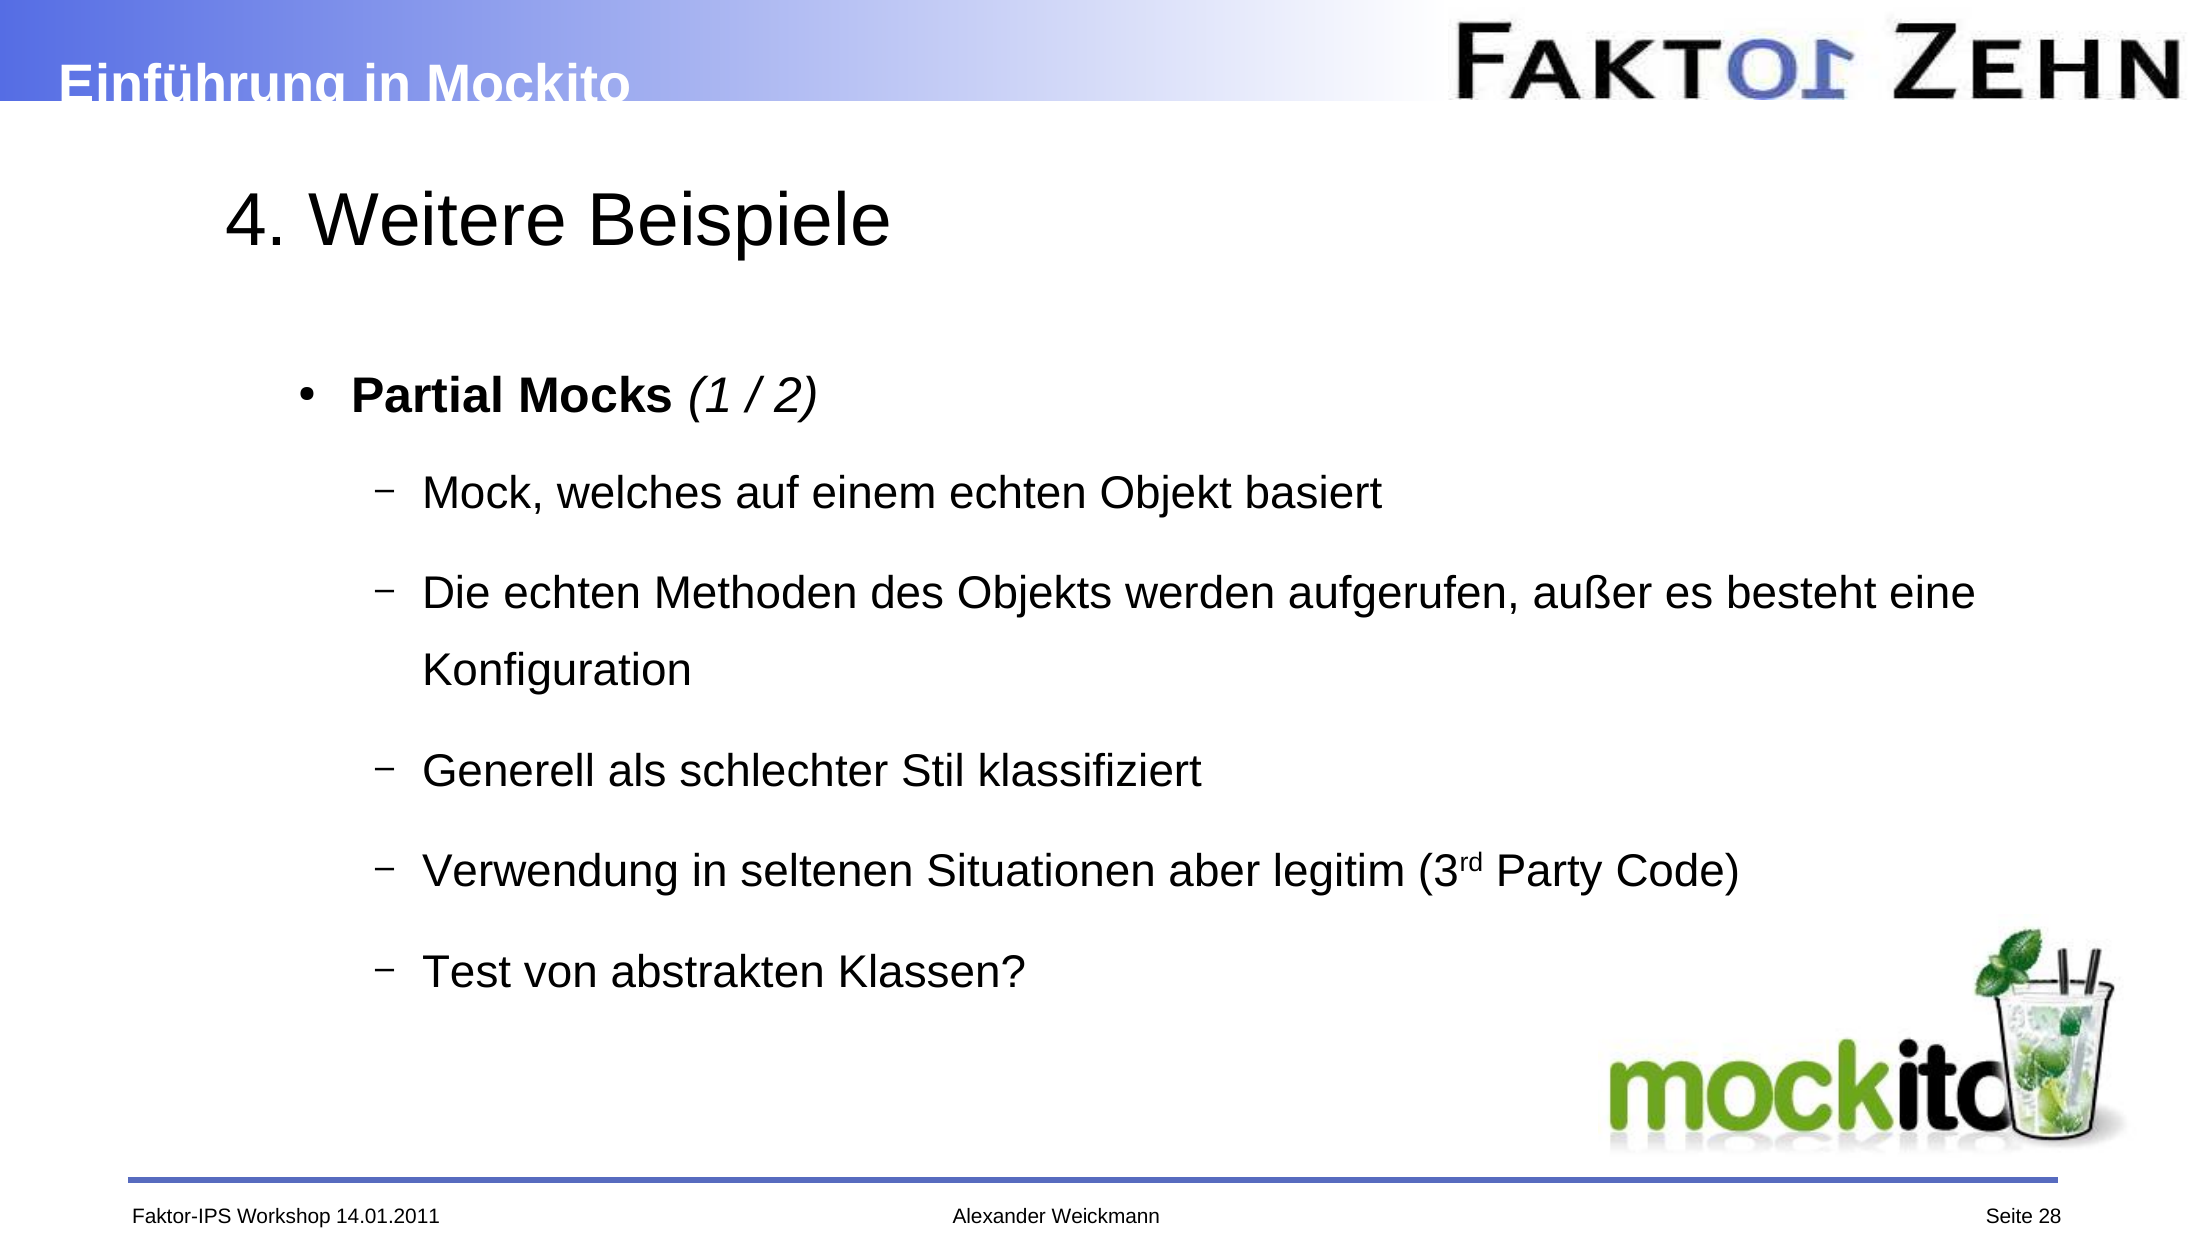

# 4. Weitere Beispiele
Partial Mocks (1 / 2)
Mock, welches auf einem echten Objekt basiert
Die echten Methoden des Objekts werden aufgerufen, außer es besteht eine Konfiguration
Generell als schlechter Stil klassifiziert
Verwendung in seltenen Situationen aber legitim (3rd Party Code)
Test von abstrakten Klassen?